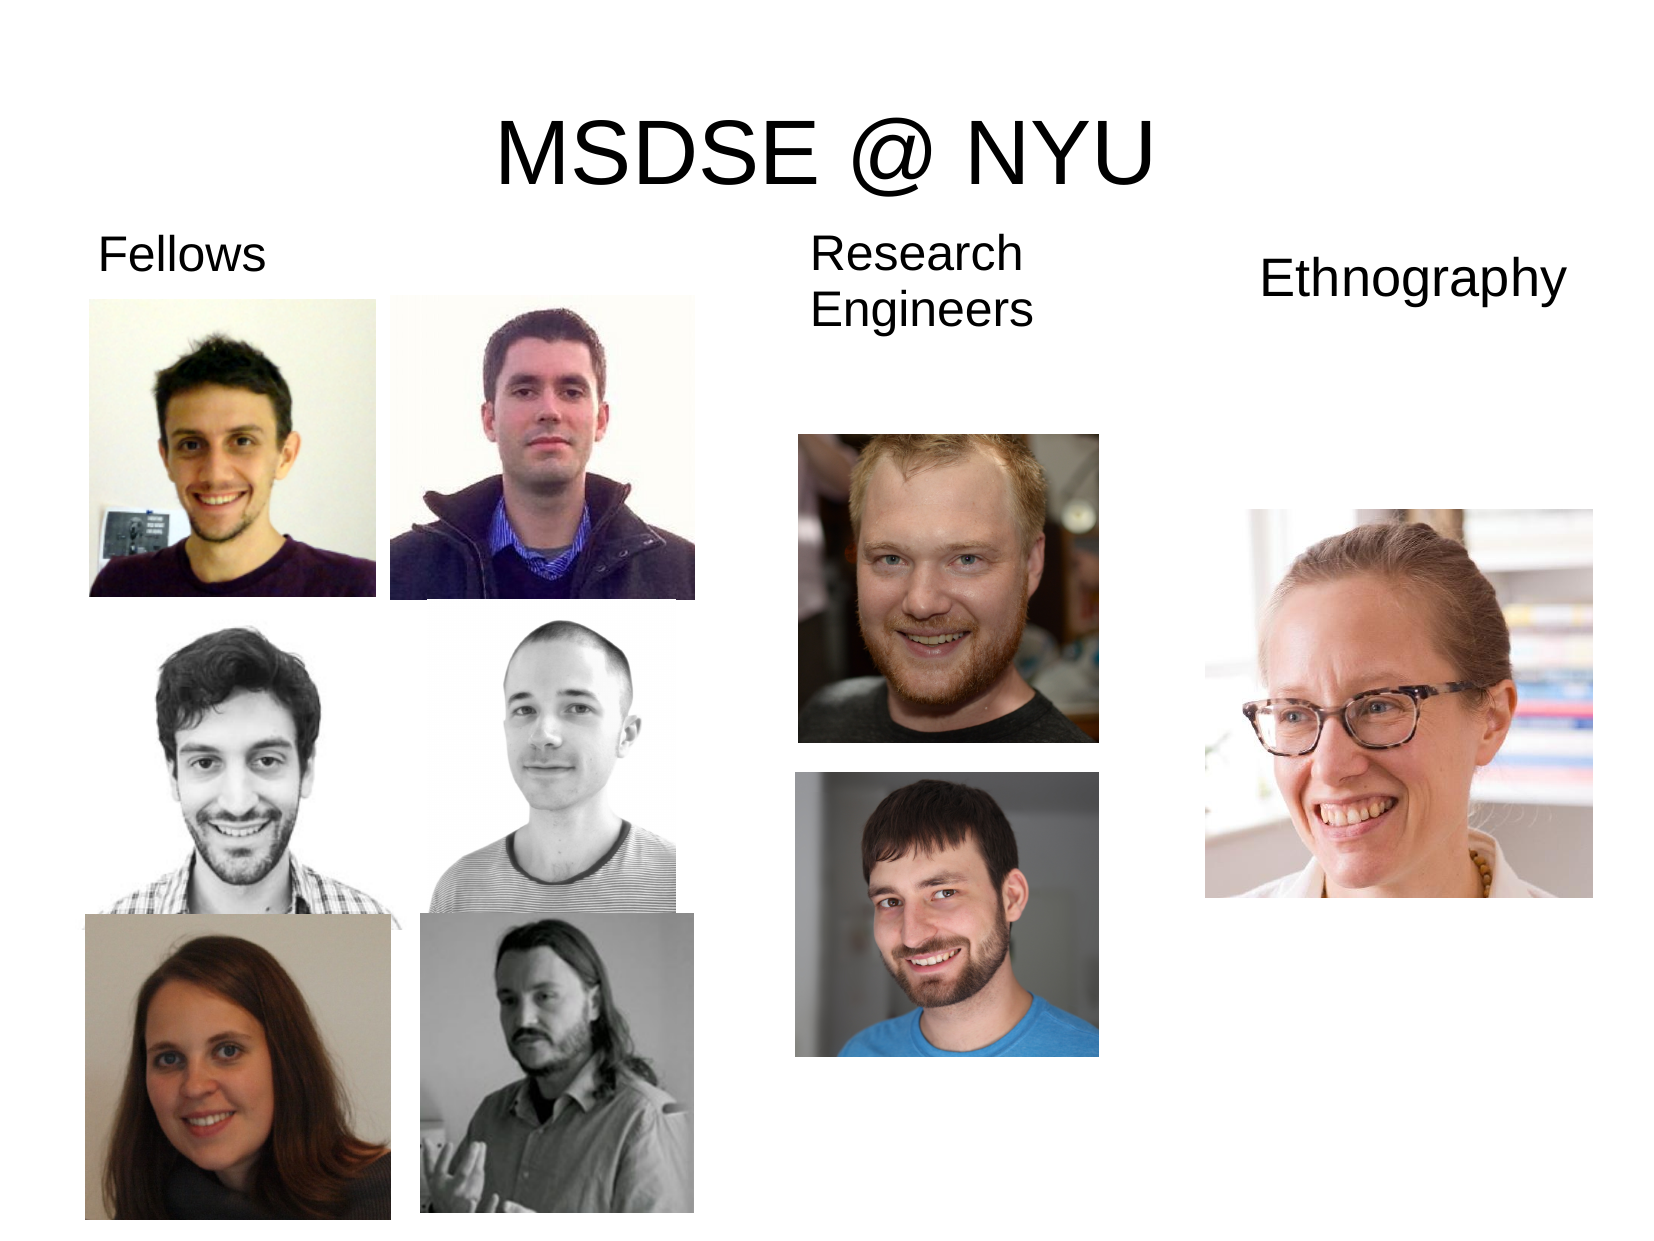

# MSDSE @ NYU
Research
Engineers
Fellows
Ethnography